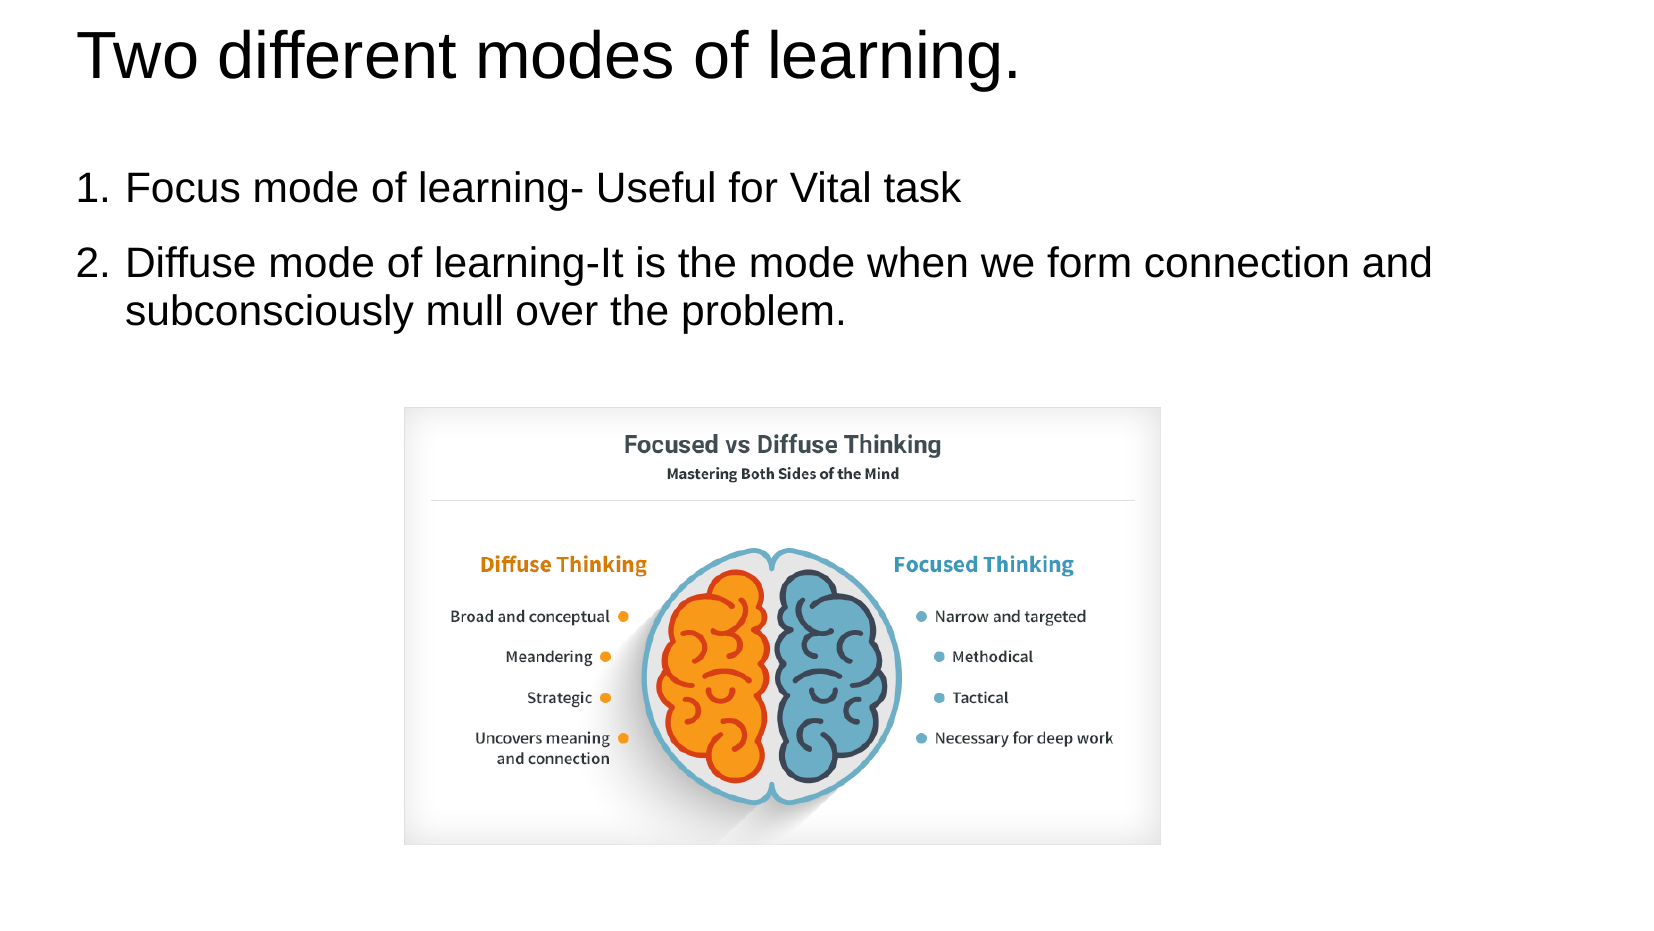

# Two different modes of learning.
Focus mode of learning- Useful for Vital task
Diffuse mode of learning-It is the mode when we form connection and subconsciously mull over the problem.